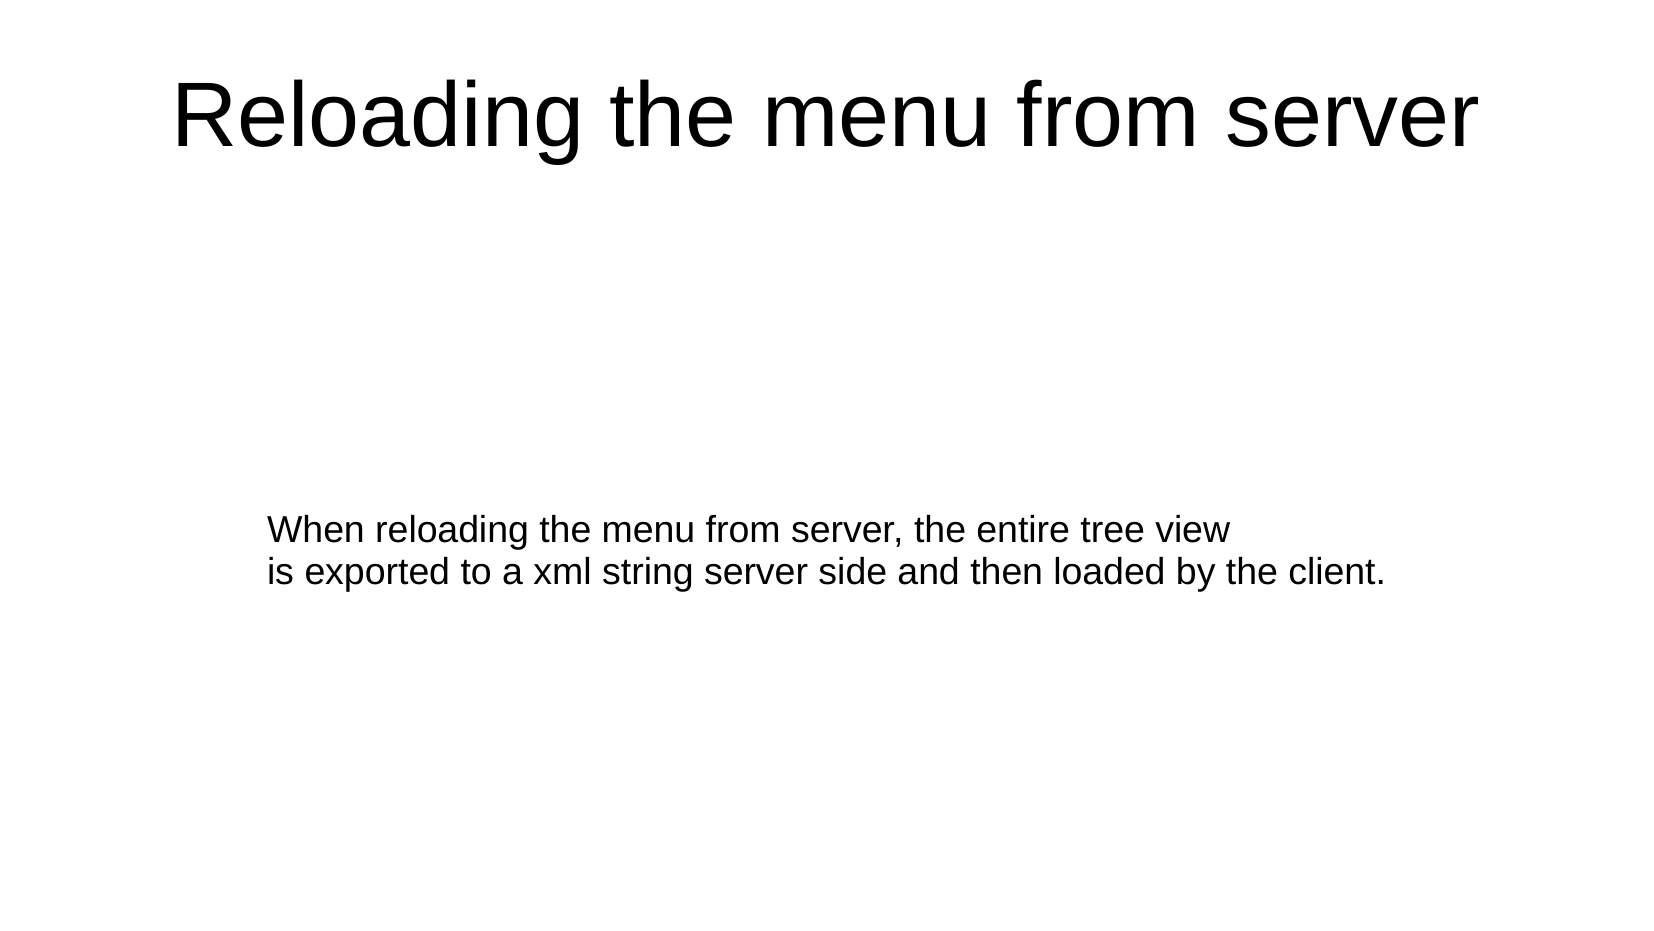

# Reloading the menu from server
When reloading the menu from server, the entire tree view
is exported to a xml string server side and then loaded by the client.